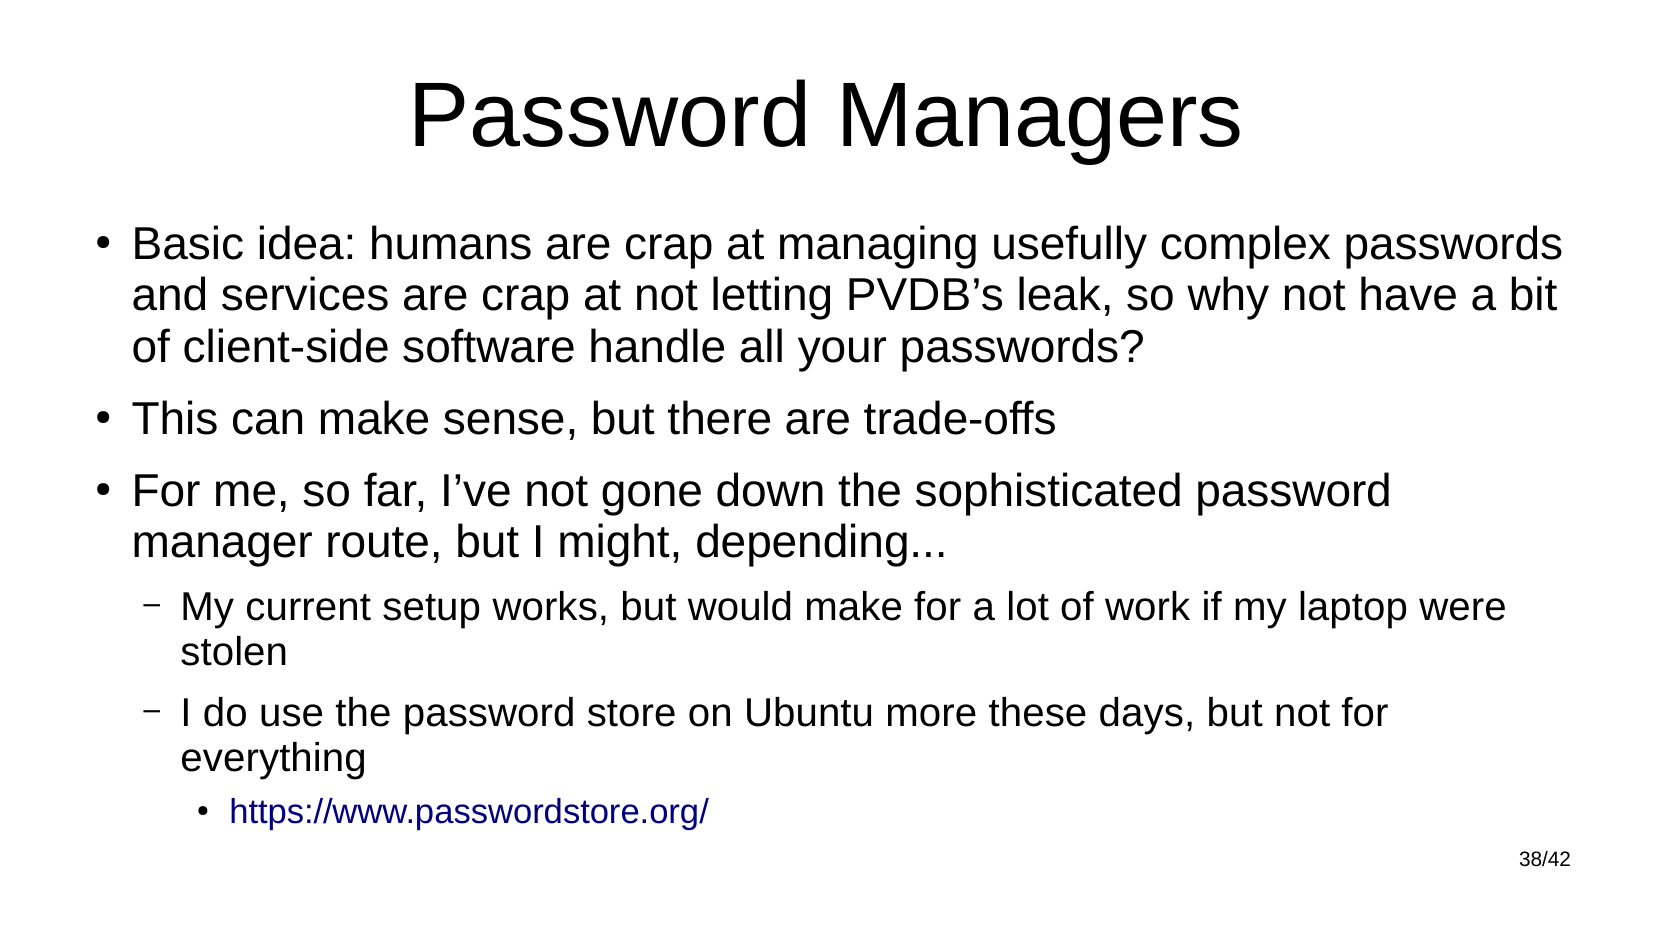

# Password Managers
Basic idea: humans are crap at managing usefully complex passwords and services are crap at not letting PVDB’s leak, so why not have a bit of client-side software handle all your passwords?
This can make sense, but there are trade-offs
For me, so far, I’ve not gone down the sophisticated password manager route, but I might, depending...
My current setup works, but would make for a lot of work if my laptop were stolen
I do use the password store on Ubuntu more these days, but not for everything
https://www.passwordstore.org/
38